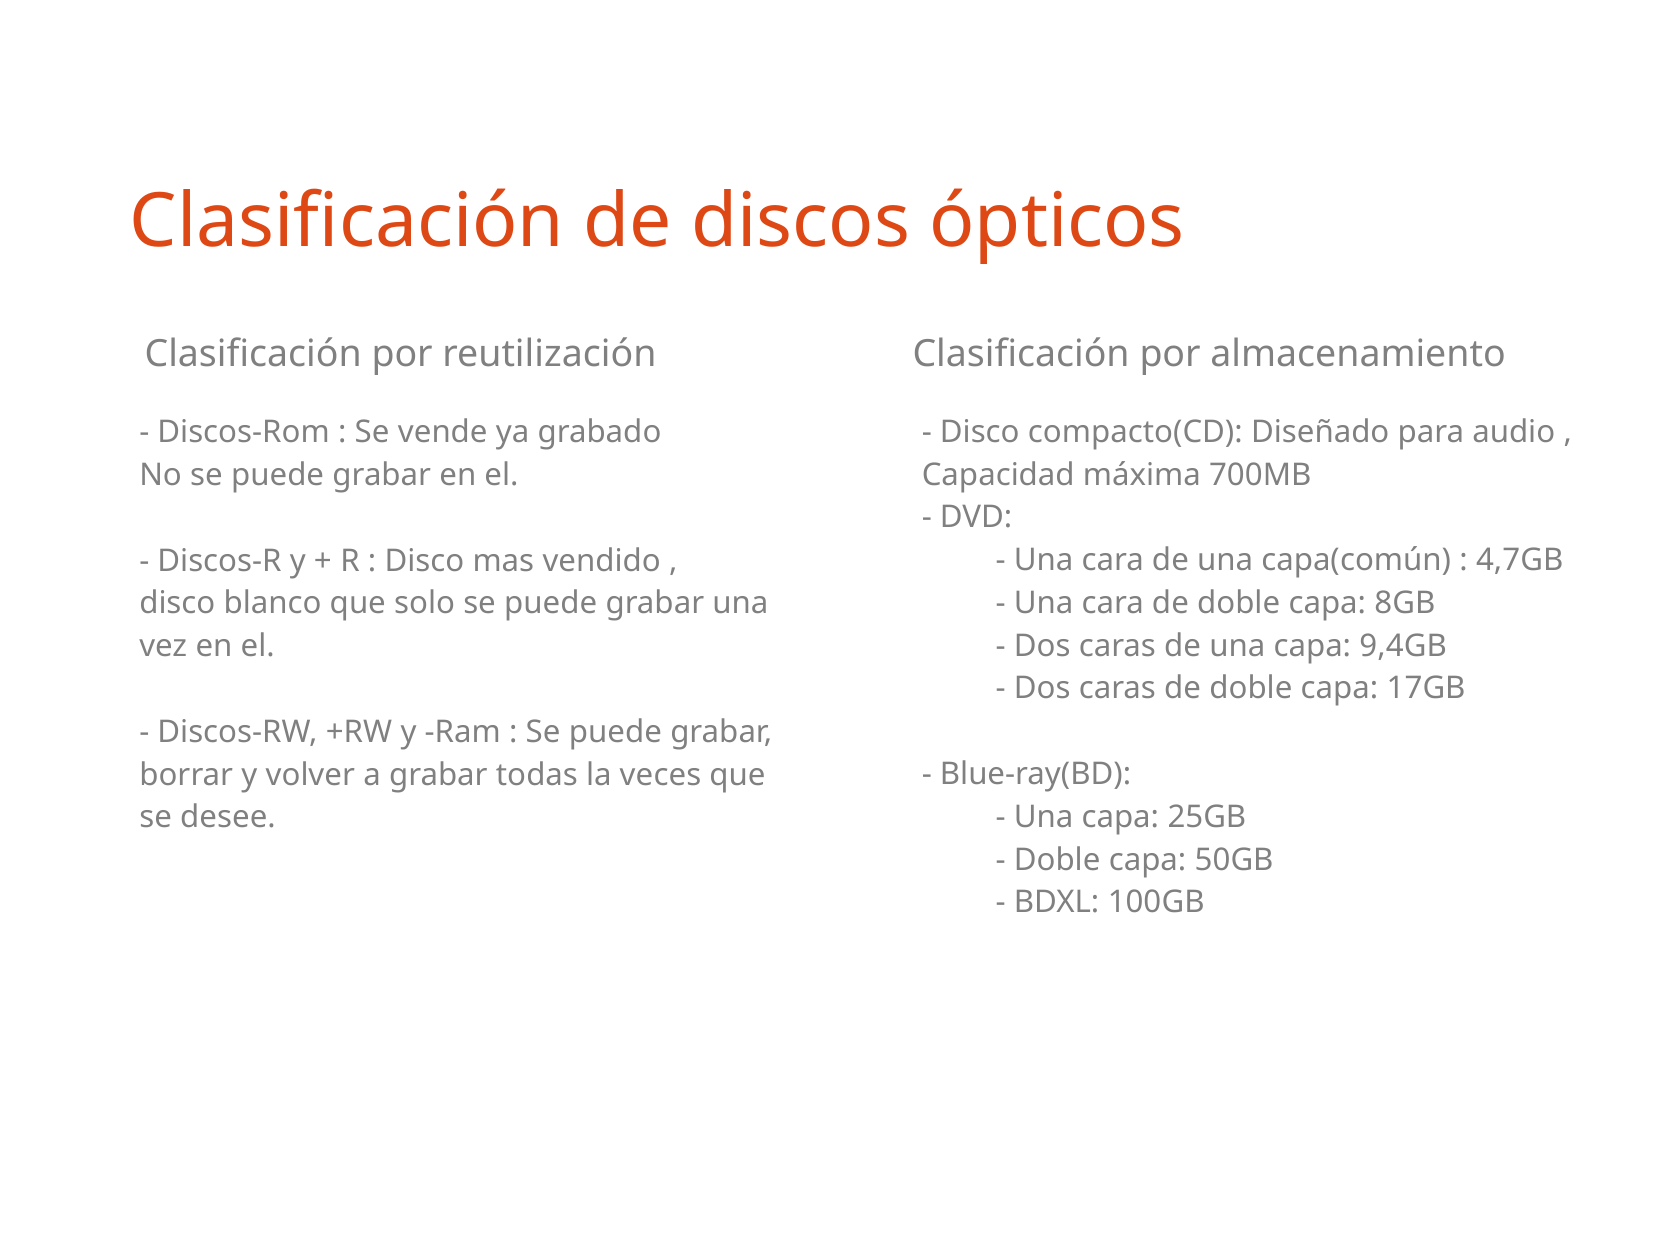

# Clasificación de discos ópticos
Clasificación por reutilización
Clasificación por almacenamiento
- Disco compacto(CD): Diseñado para audio ,
Capacidad máxima 700MB
- DVD:
	- Una cara de una capa(común) : 4,7GB
	- Una cara de doble capa: 8GB
	- Dos caras de una capa: 9,4GB
	- Dos caras de doble capa: 17GB
- Blue-ray(BD):
	- Una capa: 25GB
	- Doble capa: 50GB
	- BDXL: 100GB
- Discos-Rom : Se vende ya grabado
No se puede grabar en el.
- Discos-R y + R : Disco mas vendido ,
disco blanco que solo se puede grabar una
vez en el.
- Discos-RW, +RW y -Ram : Se puede grabar,
borrar y volver a grabar todas la veces que
se desee.